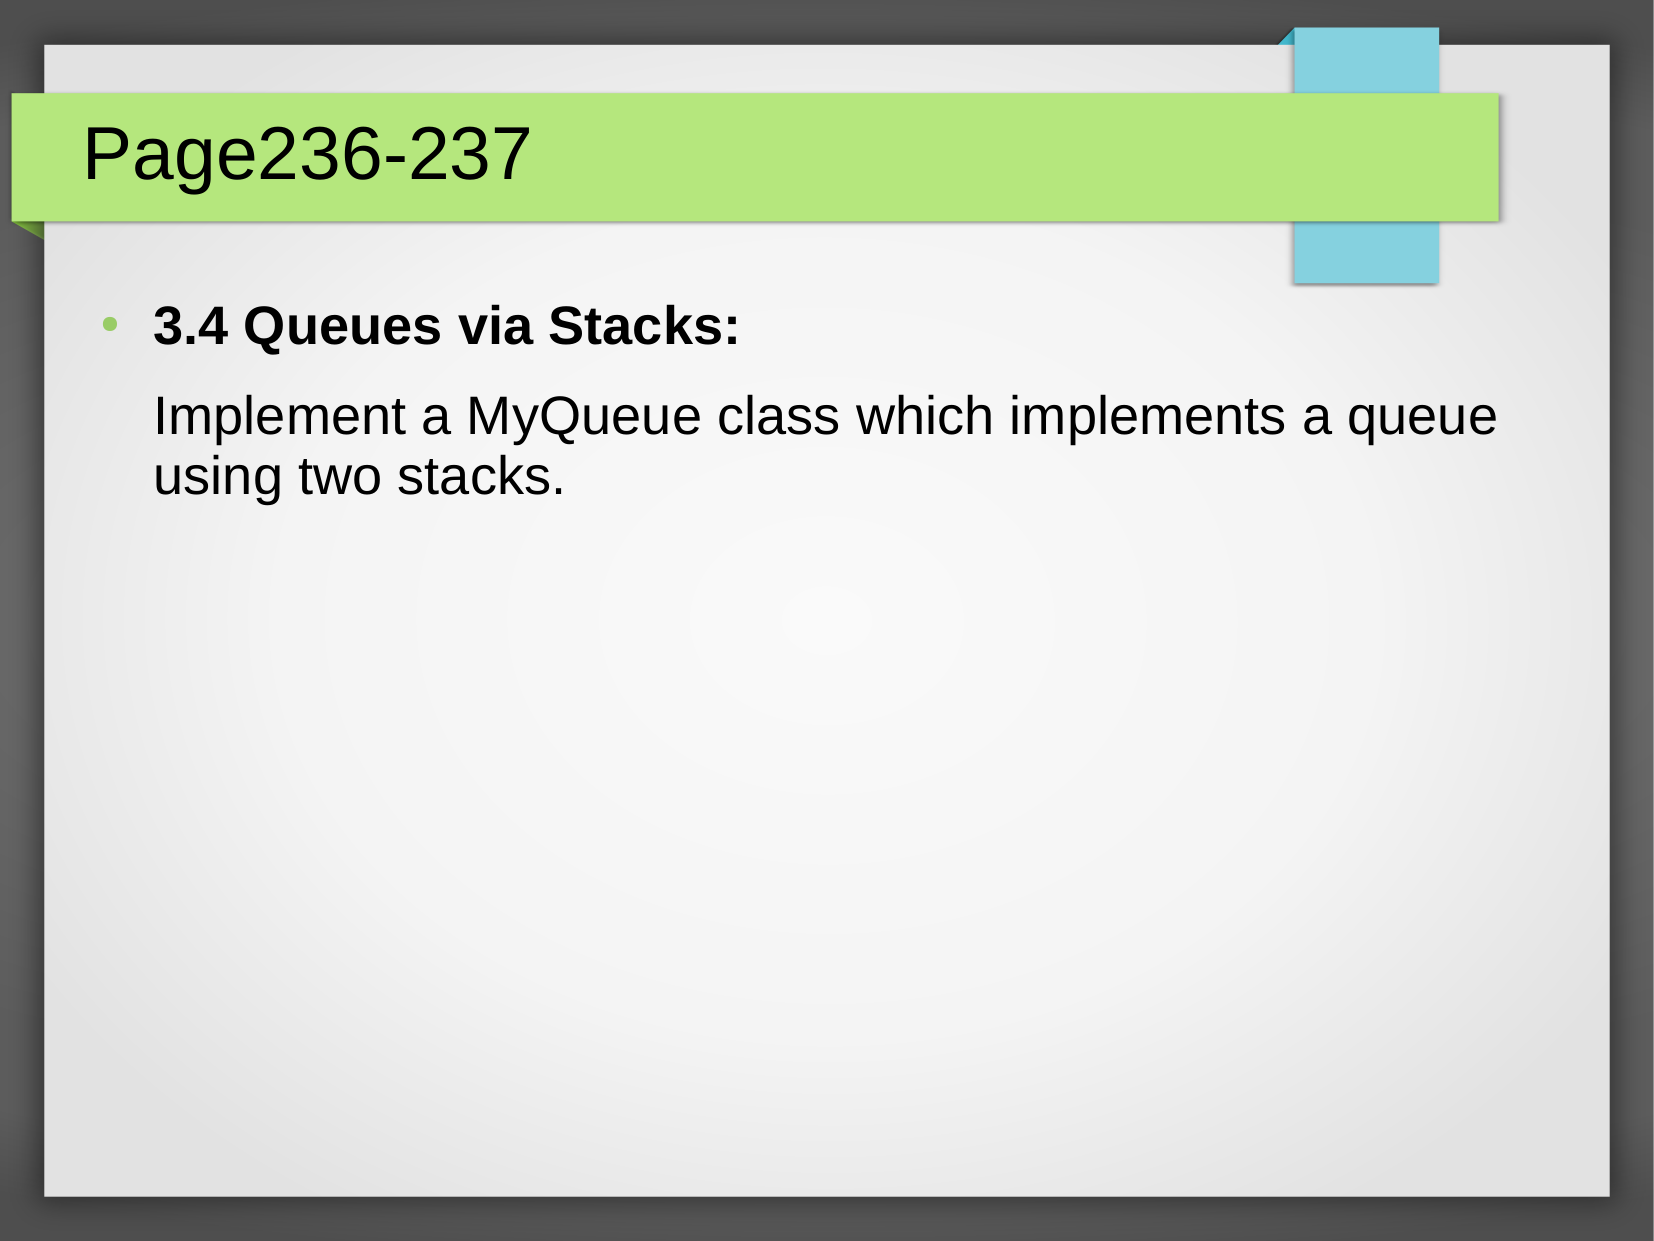

# Page236-237
3.4 Queues via Stacks:
Implement a MyQueue class which implements a queue using two stacks.